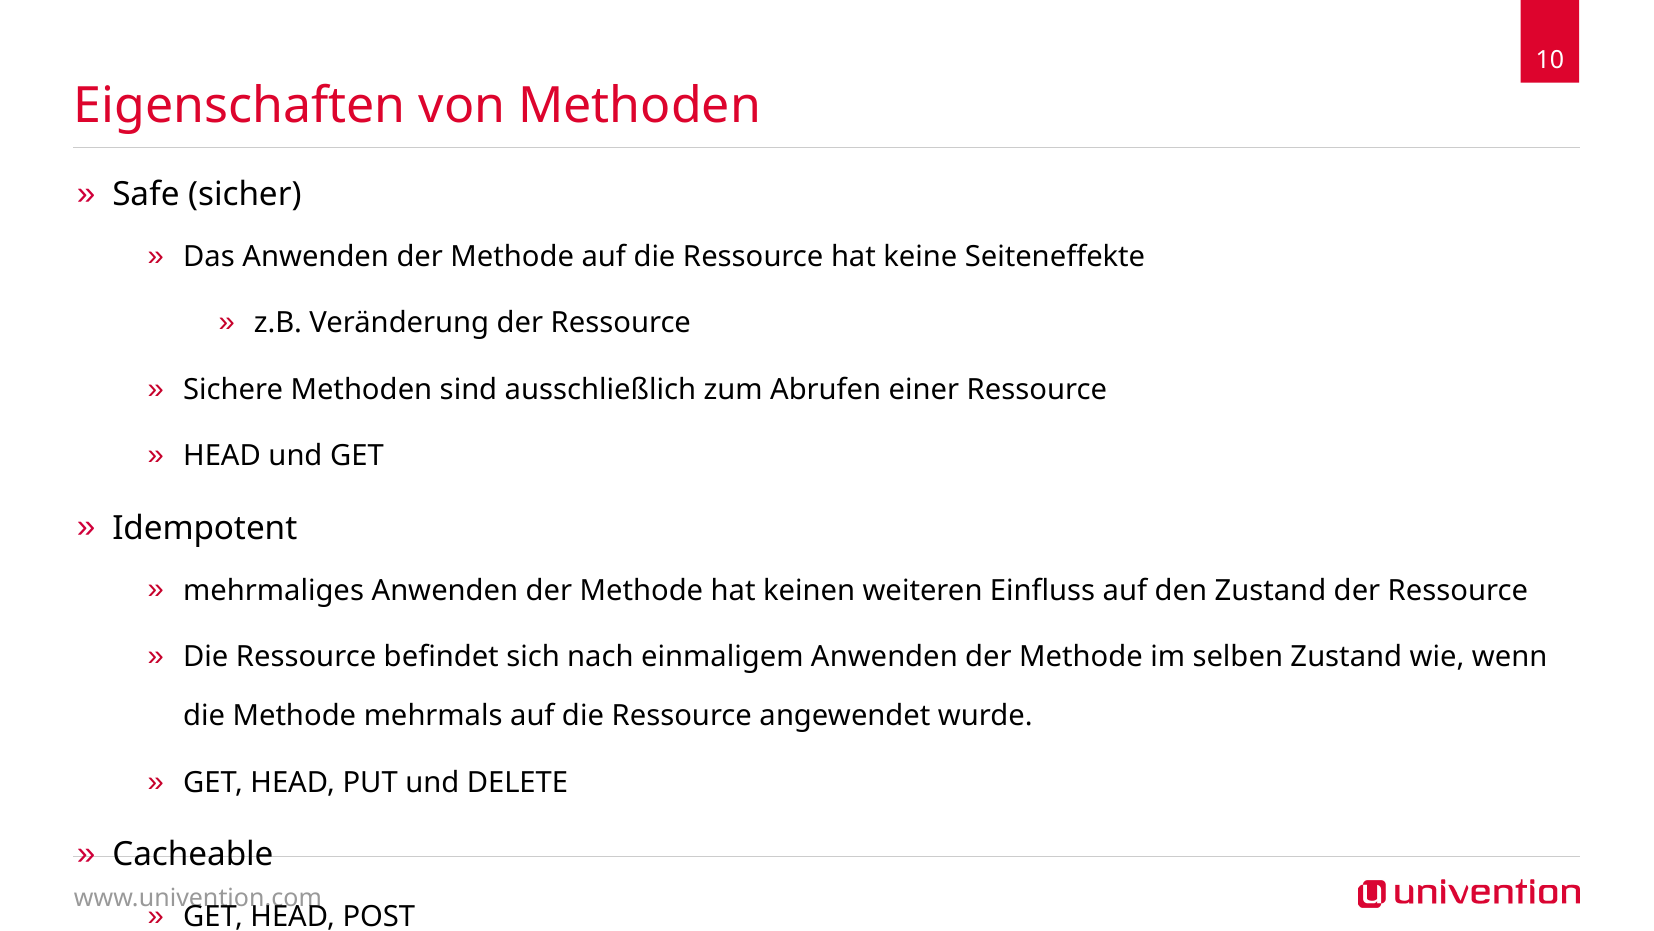

# Eigenschaften von Methoden
Safe (sicher)
Das Anwenden der Methode auf die Ressource hat keine Seiteneffekte
z.B. Veränderung der Ressource
Sichere Methoden sind ausschließlich zum Abrufen einer Ressource
HEAD und GET
Idempotent
mehrmaliges Anwenden der Methode hat keinen weiteren Einfluss auf den Zustand der Ressource
Die Ressource befindet sich nach einmaligem Anwenden der Methode im selben Zustand wie, wenn die Methode mehrmals auf die Ressource angewendet wurde.
GET, HEAD, PUT und DELETE
Cacheable
GET, HEAD, POST